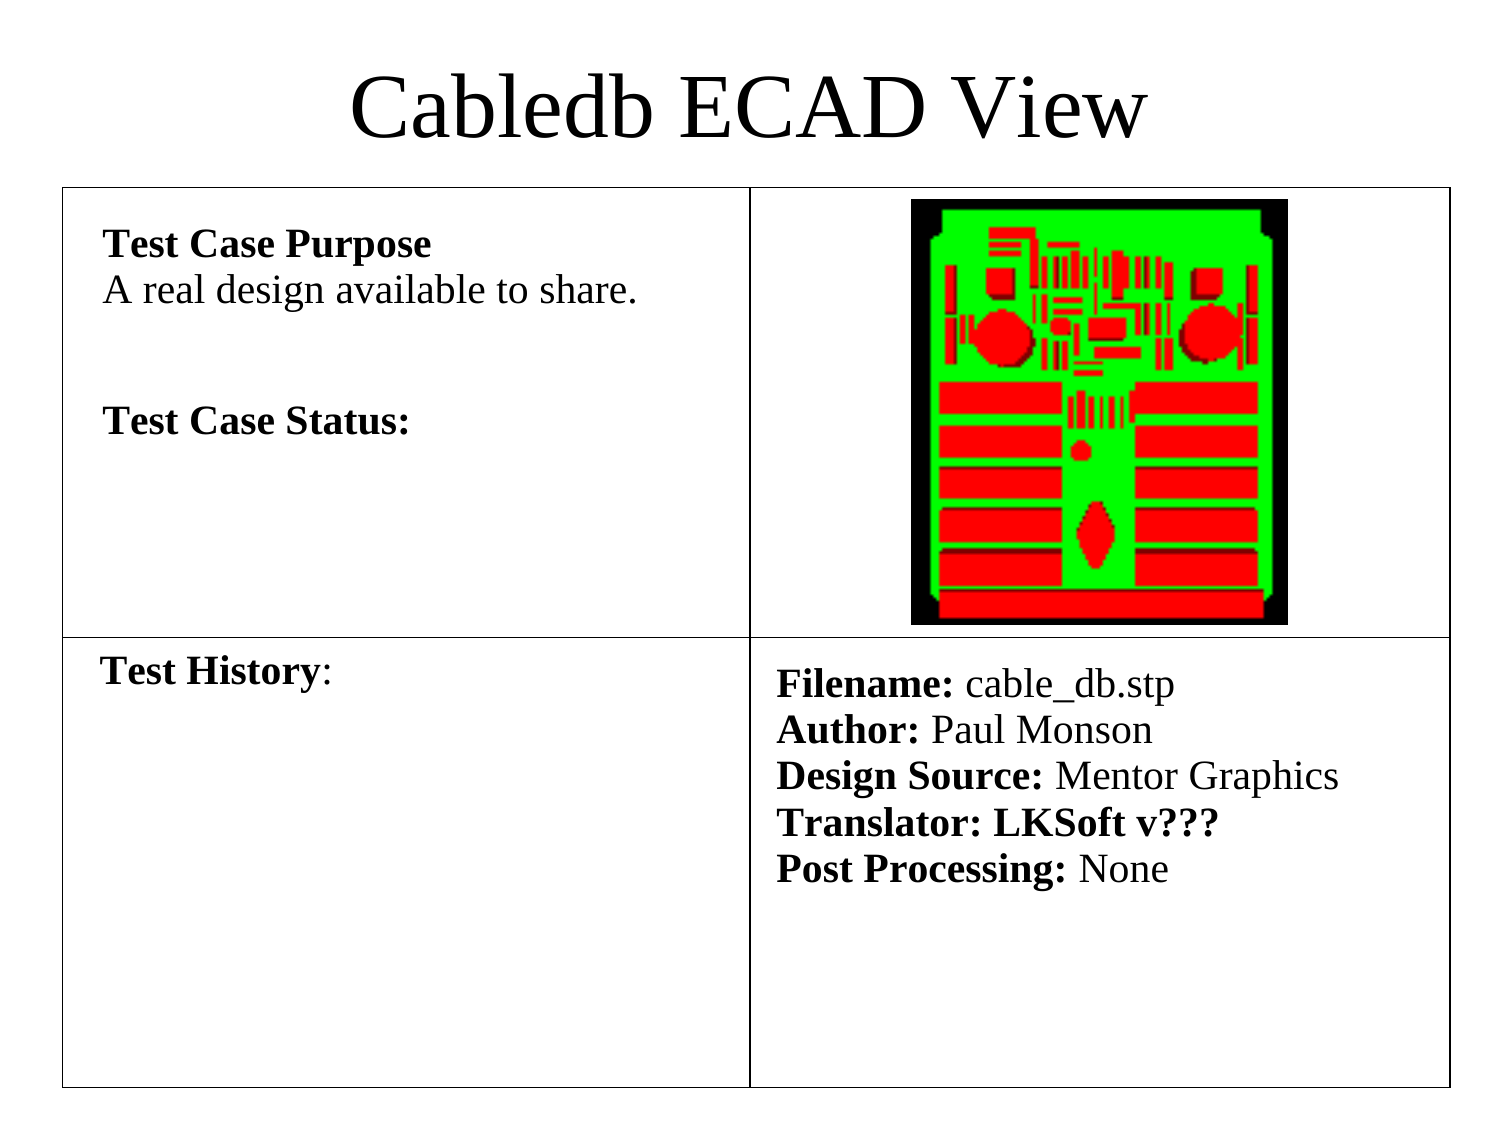

# Cabledb ECAD View
Test Case Purpose
A real design available to share.
Test Case Status:
Test History:
Filename: cable_db.stp
Author: Paul Monson
Design Source: Mentor Graphics
Translator: LKSoft v???
Post Processing: None